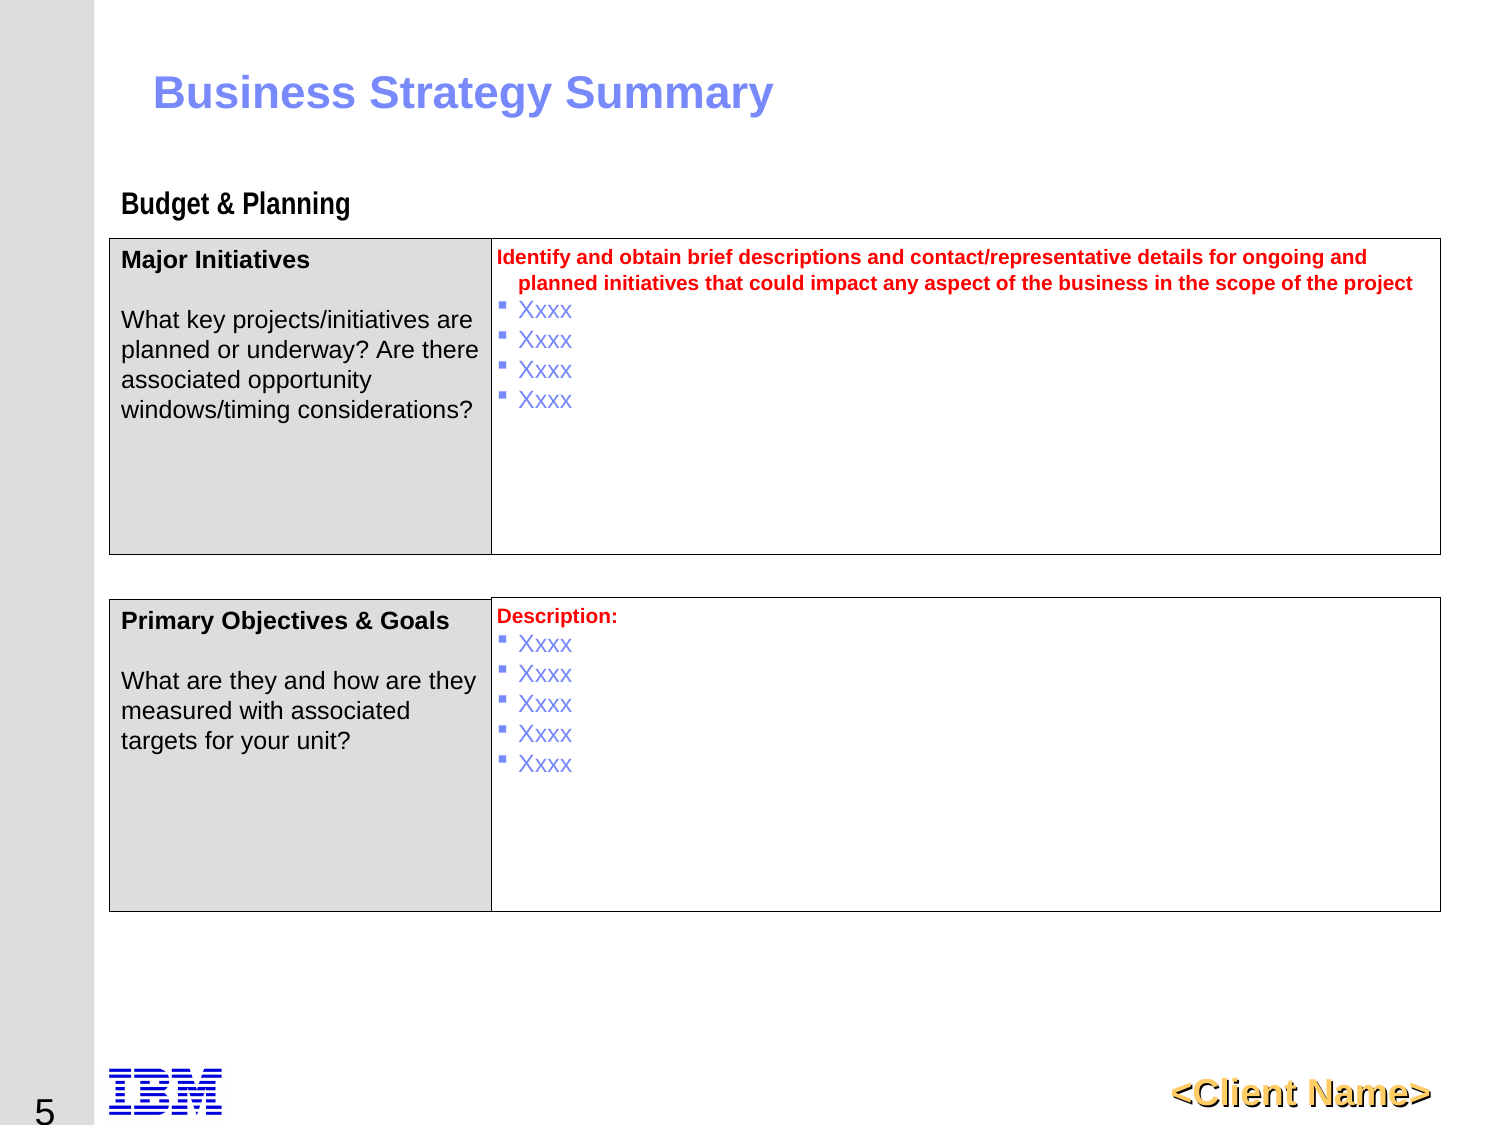

# Business Strategy Summary
Budget & Planning
Major Initiatives
What key projects/initiatives are planned or underway? Are there associated opportunity windows/timing considerations?
Identify and obtain brief descriptions and contact/representative details for ongoing and planned initiatives that could impact any aspect of the business in the scope of the project
Xxxx
Xxxx
Xxxx
Xxxx
Description:
Xxxx
Xxxx
Xxxx
Xxxx
Xxxx
Primary Objectives & Goals
What are they and how are they measured with associated targets for your unit?
5